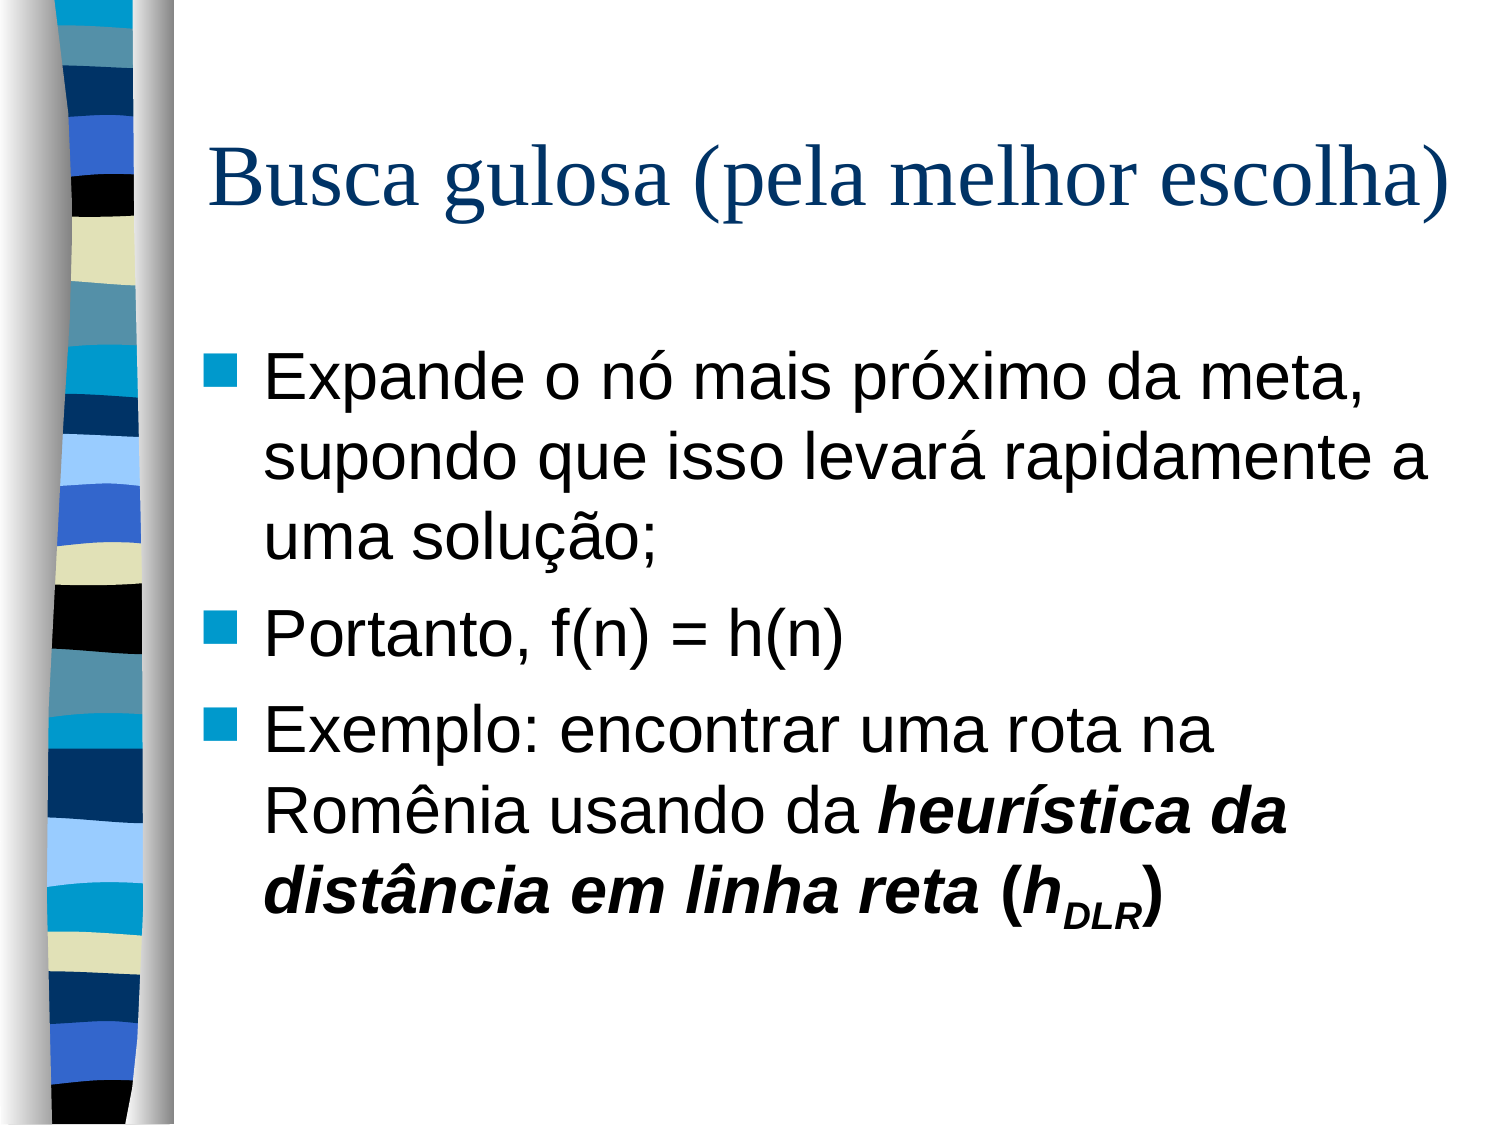

# Busca gulosa (pela melhor escolha)
Expande o nó mais próximo da meta, supondo que isso levará rapidamente a uma solução;
Portanto, f(n) = h(n)
Exemplo: encontrar uma rota na Romênia usando da heurística da distância em linha reta (hDLR)